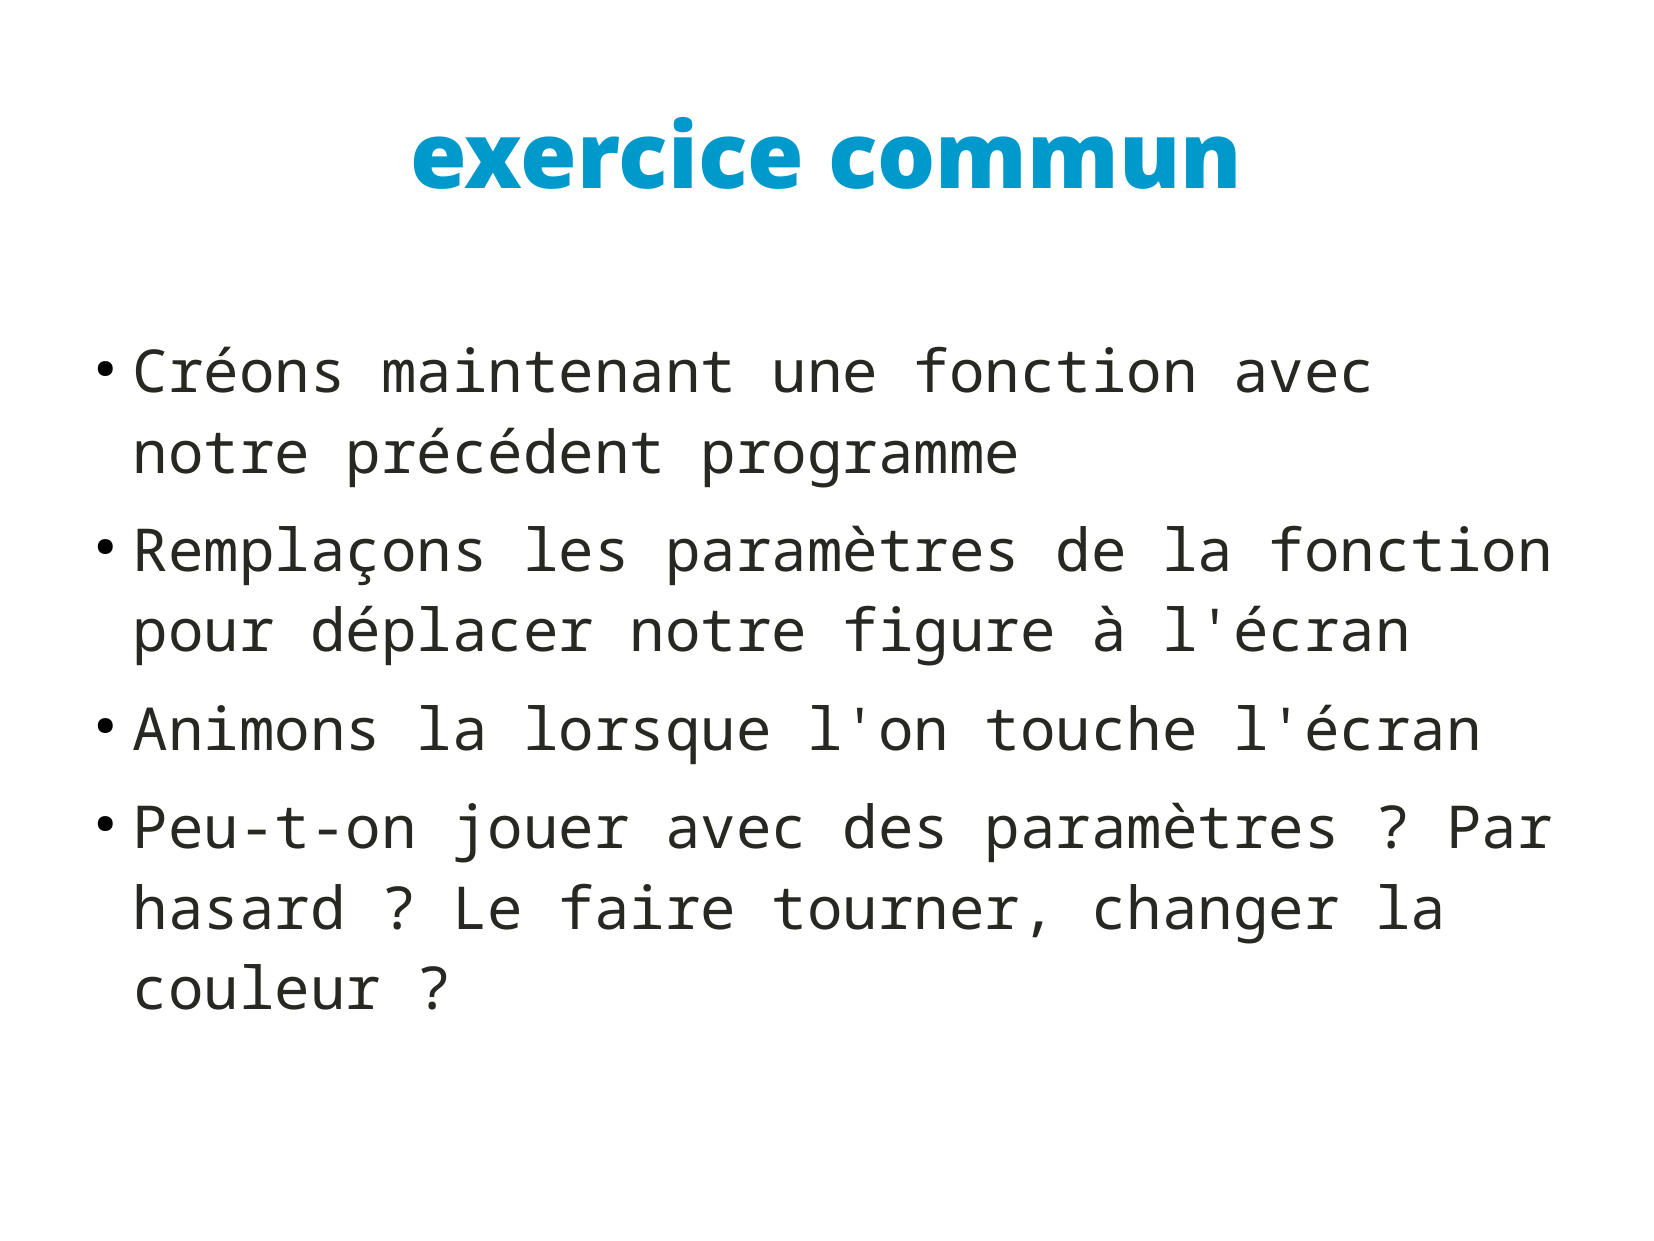

# exercice commun
Créons maintenant une fonction avec notre précédent programme
Remplaçons les paramètres de la fonction pour déplacer notre figure à l'écran
Animons la lorsque l'on touche l'écran
Peu-t-on jouer avec des paramètres ? Par hasard ? Le faire tourner, changer la couleur ?